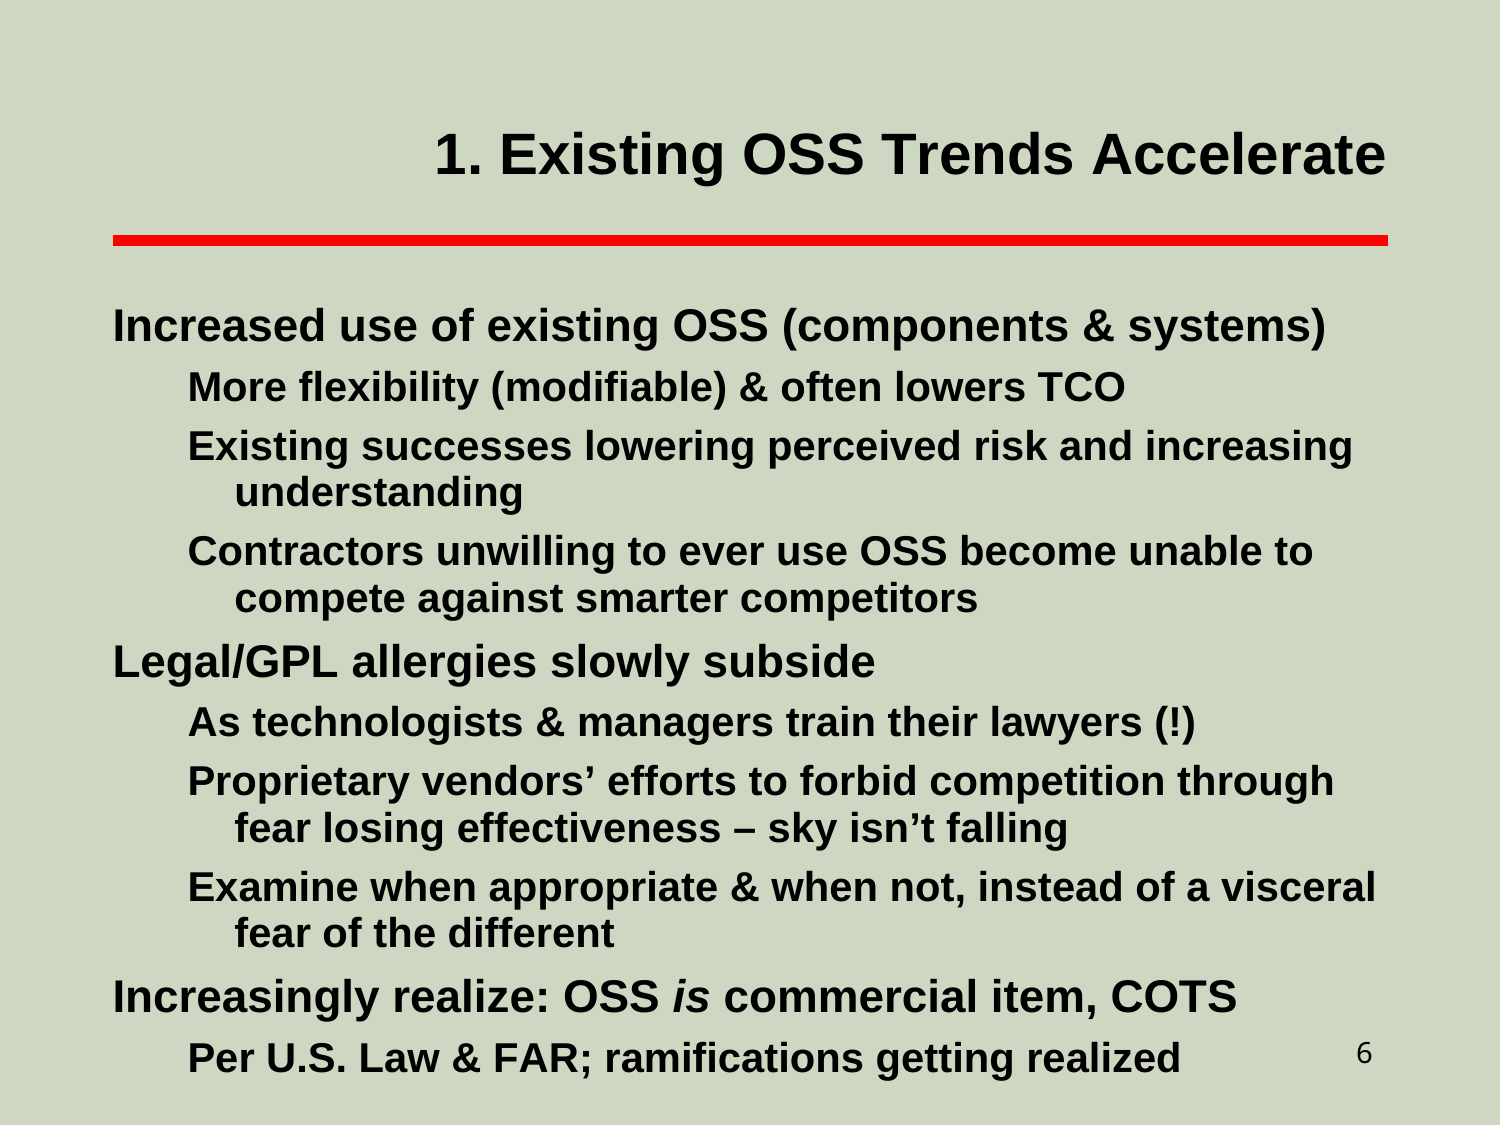

# 1. Existing OSS Trends Accelerate
Increased use of existing OSS (components & systems)
More flexibility (modifiable) & often lowers TCO
Existing successes lowering perceived risk and increasing understanding
Contractors unwilling to ever use OSS become unable to compete against smarter competitors
Legal/GPL allergies slowly subside
As technologists & managers train their lawyers (!)
Proprietary vendors’ efforts to forbid competition through fear losing effectiveness – sky isn’t falling
Examine when appropriate & when not, instead of a visceral fear of the different
Increasingly realize: OSS is commercial item, COTS
Per U.S. Law & FAR; ramifications getting realized